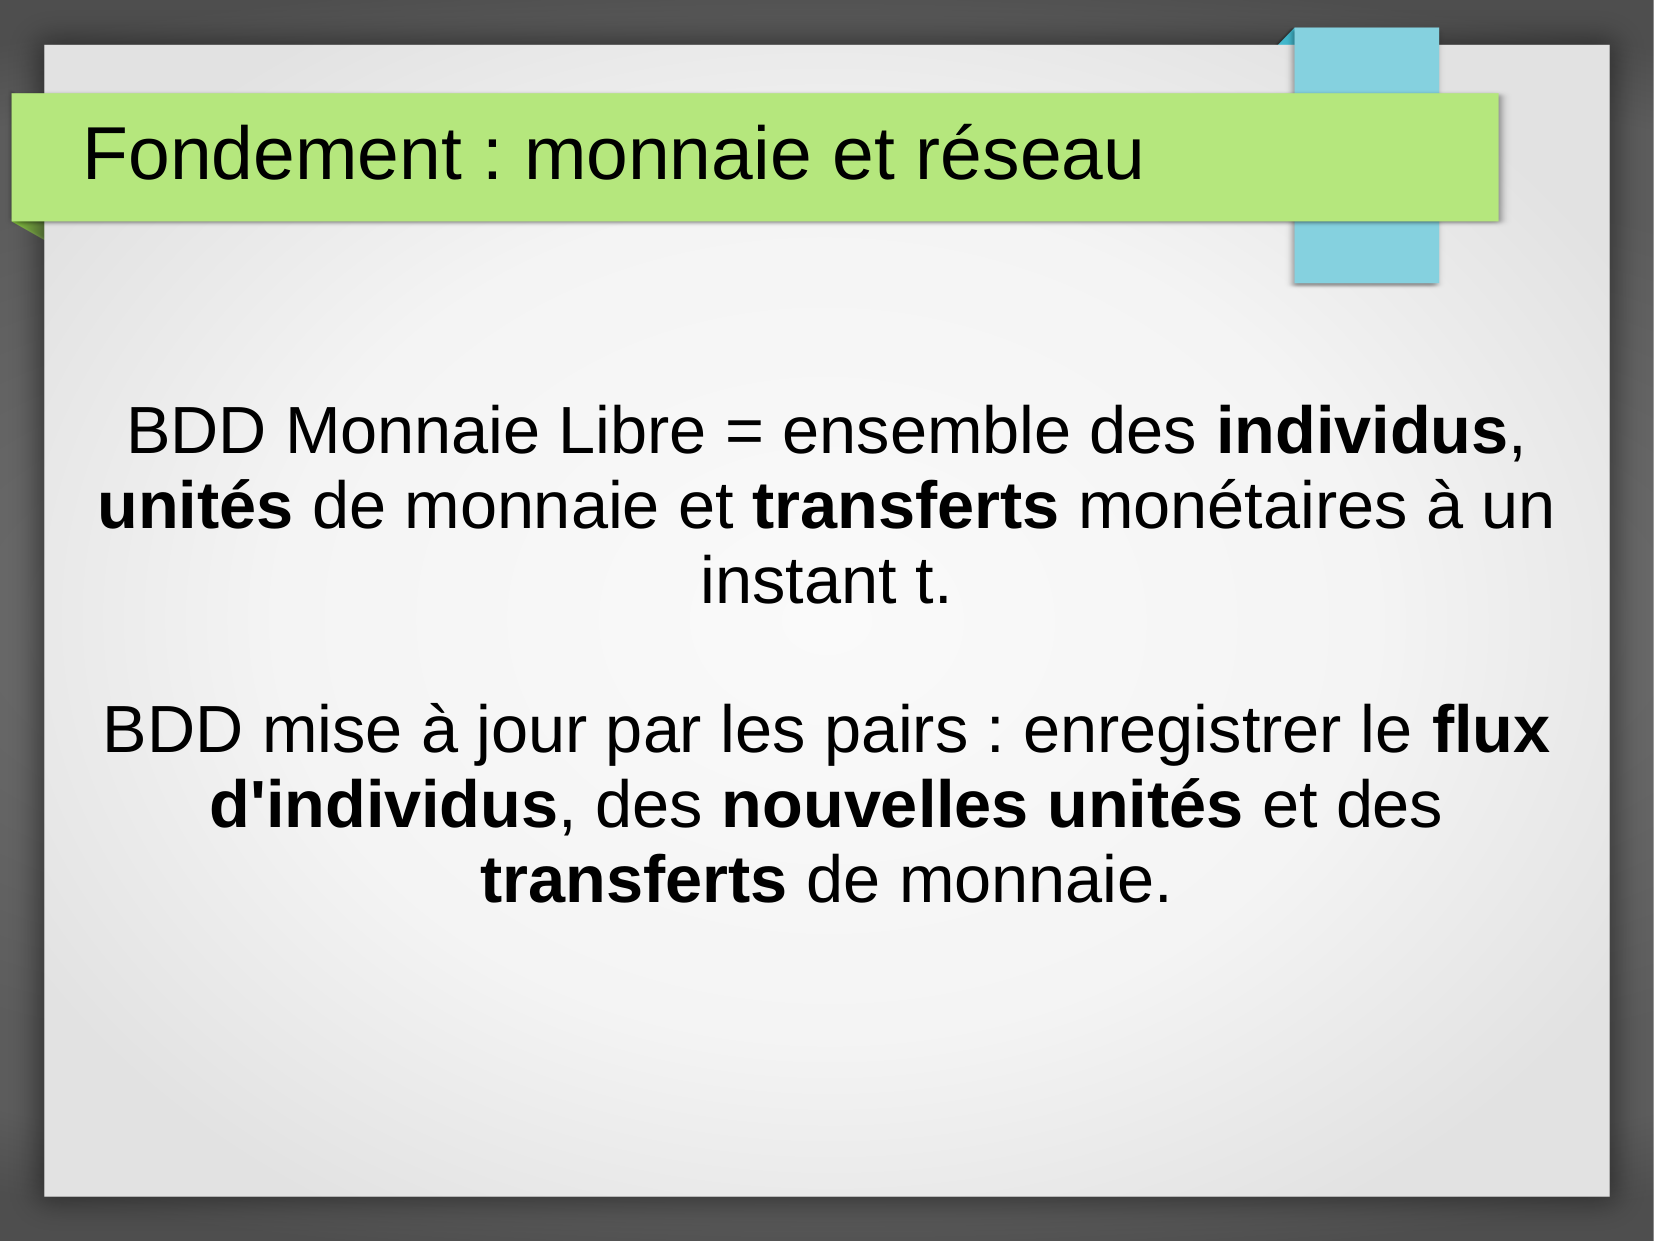

# Fondement : monnaie et réseau
BDD Monnaie Libre = ensemble des individus, unités de monnaie et transferts monétaires à un instant t.
BDD mise à jour par les pairs : enregistrer le flux d'individus, des nouvelles unités et des transferts de monnaie.